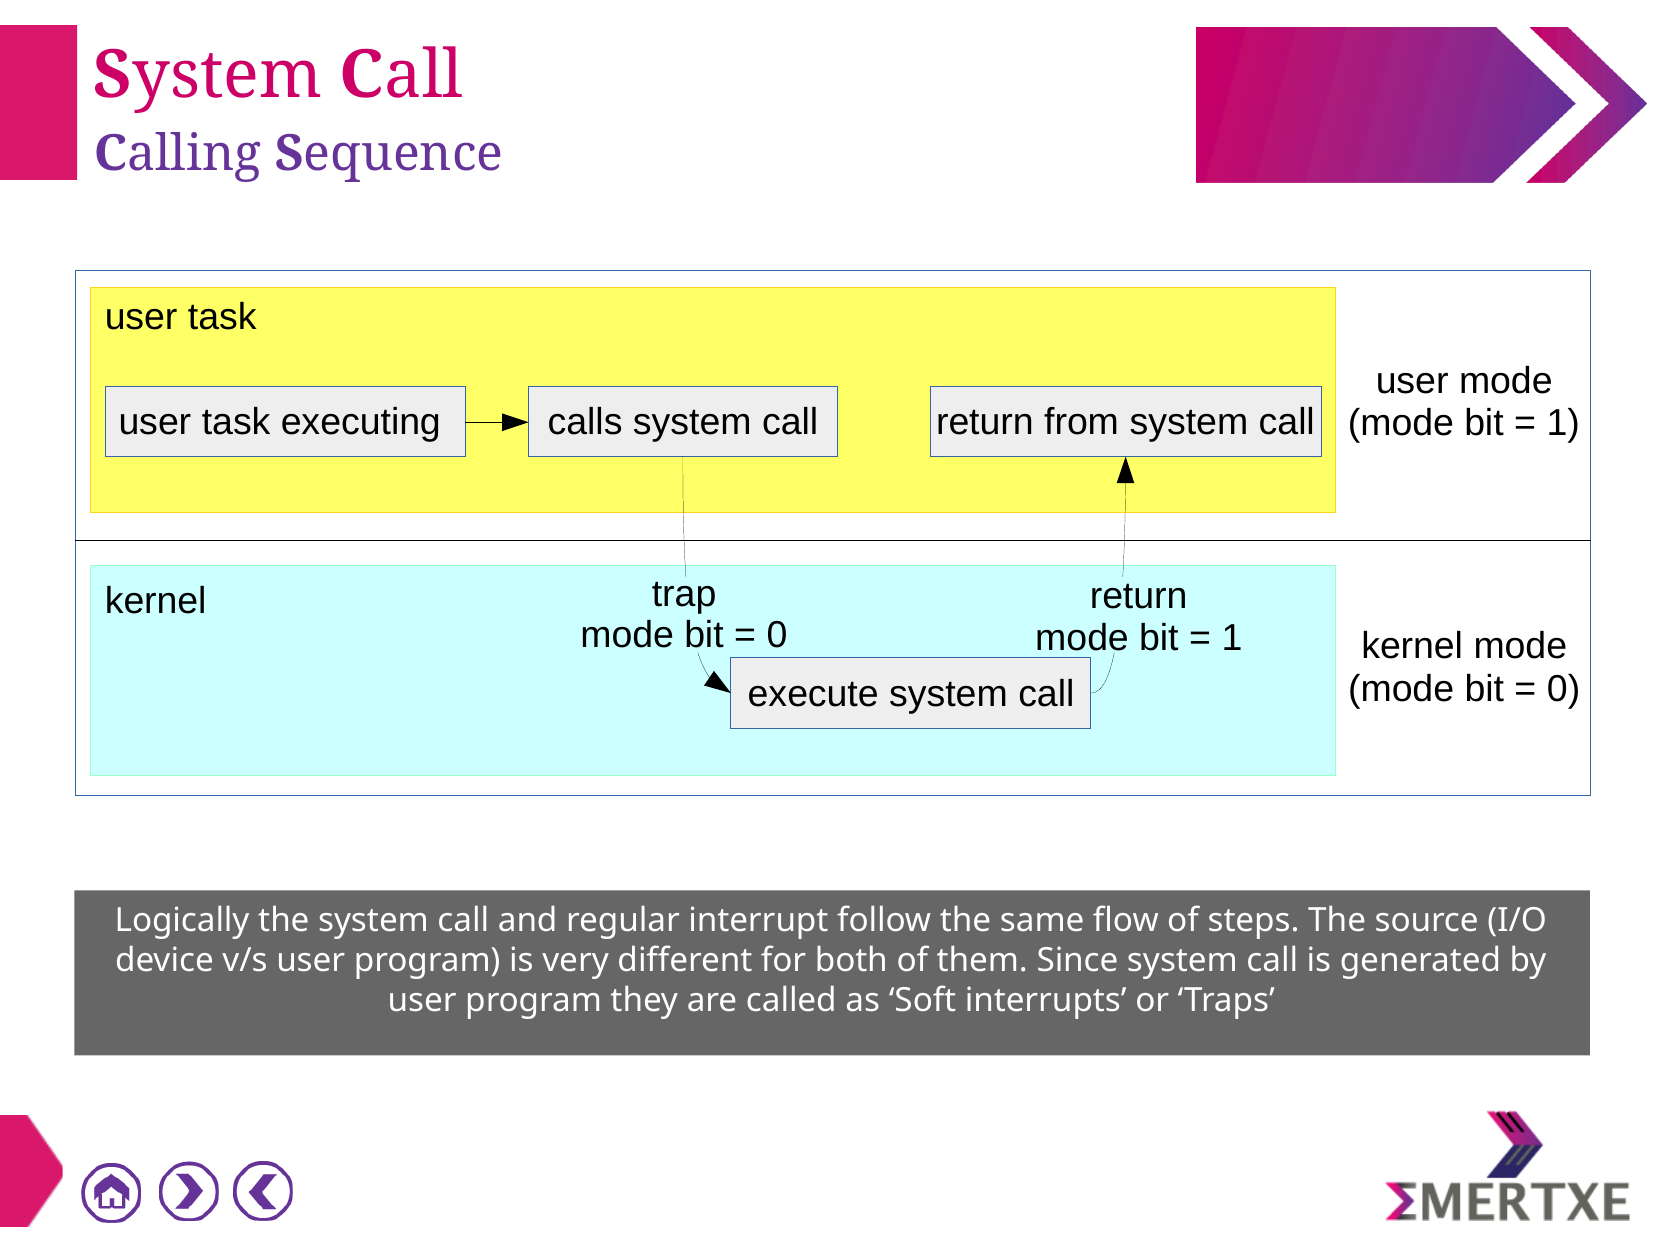

# System Call Calling Sequence
user task
user mode
(mode bit = 1)
user task executing
calls system call
return from system call
trap
mode bit = 0
return
mode bit = 1
kernel
kernel mode
(mode bit = 0)
execute system call
Logically the system call and regular interrupt follow the same flow of steps. The source (I/O device v/s user program) is very different for both of them. Since system call is generated by user program they are called as ‘Soft interrupts’ or ‘Traps’